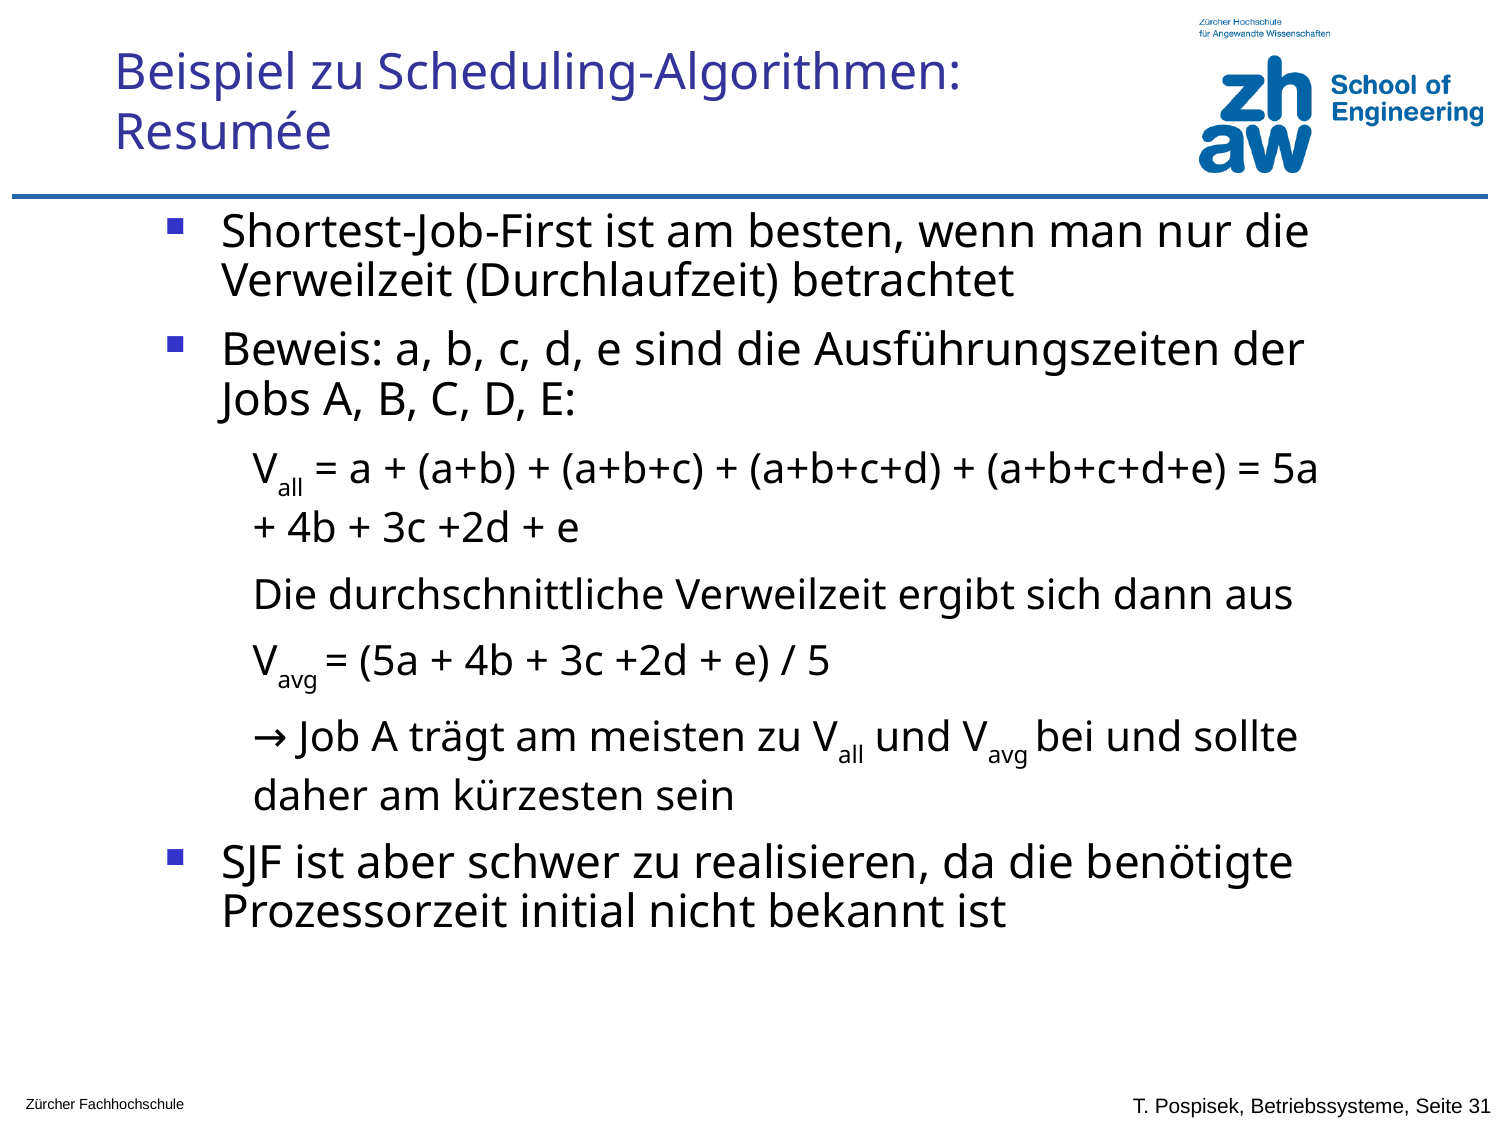

Beispiel zu Scheduling-Algorithmen: Resumée
# Shortest-Job-First ist am besten, wenn man nur die Verweilzeit (Durchlaufzeit) betrachtet
Beweis: a, b, c, d, e sind die Ausführungszeiten der Jobs A, B, C, D, E:
Vall = a + (a+b) + (a+b+c) + (a+b+c+d) + (a+b+c+d+e) = 5a + 4b + 3c +2d + e
Die durchschnittliche Verweilzeit ergibt sich dann aus
Vavg = (5a + 4b + 3c +2d + e) / 5
→ Job A trägt am meisten zu Vall und Vavg bei und sollte daher am kürzesten sein
SJF ist aber schwer zu realisieren, da die benötigte Prozessorzeit initial nicht bekannt ist